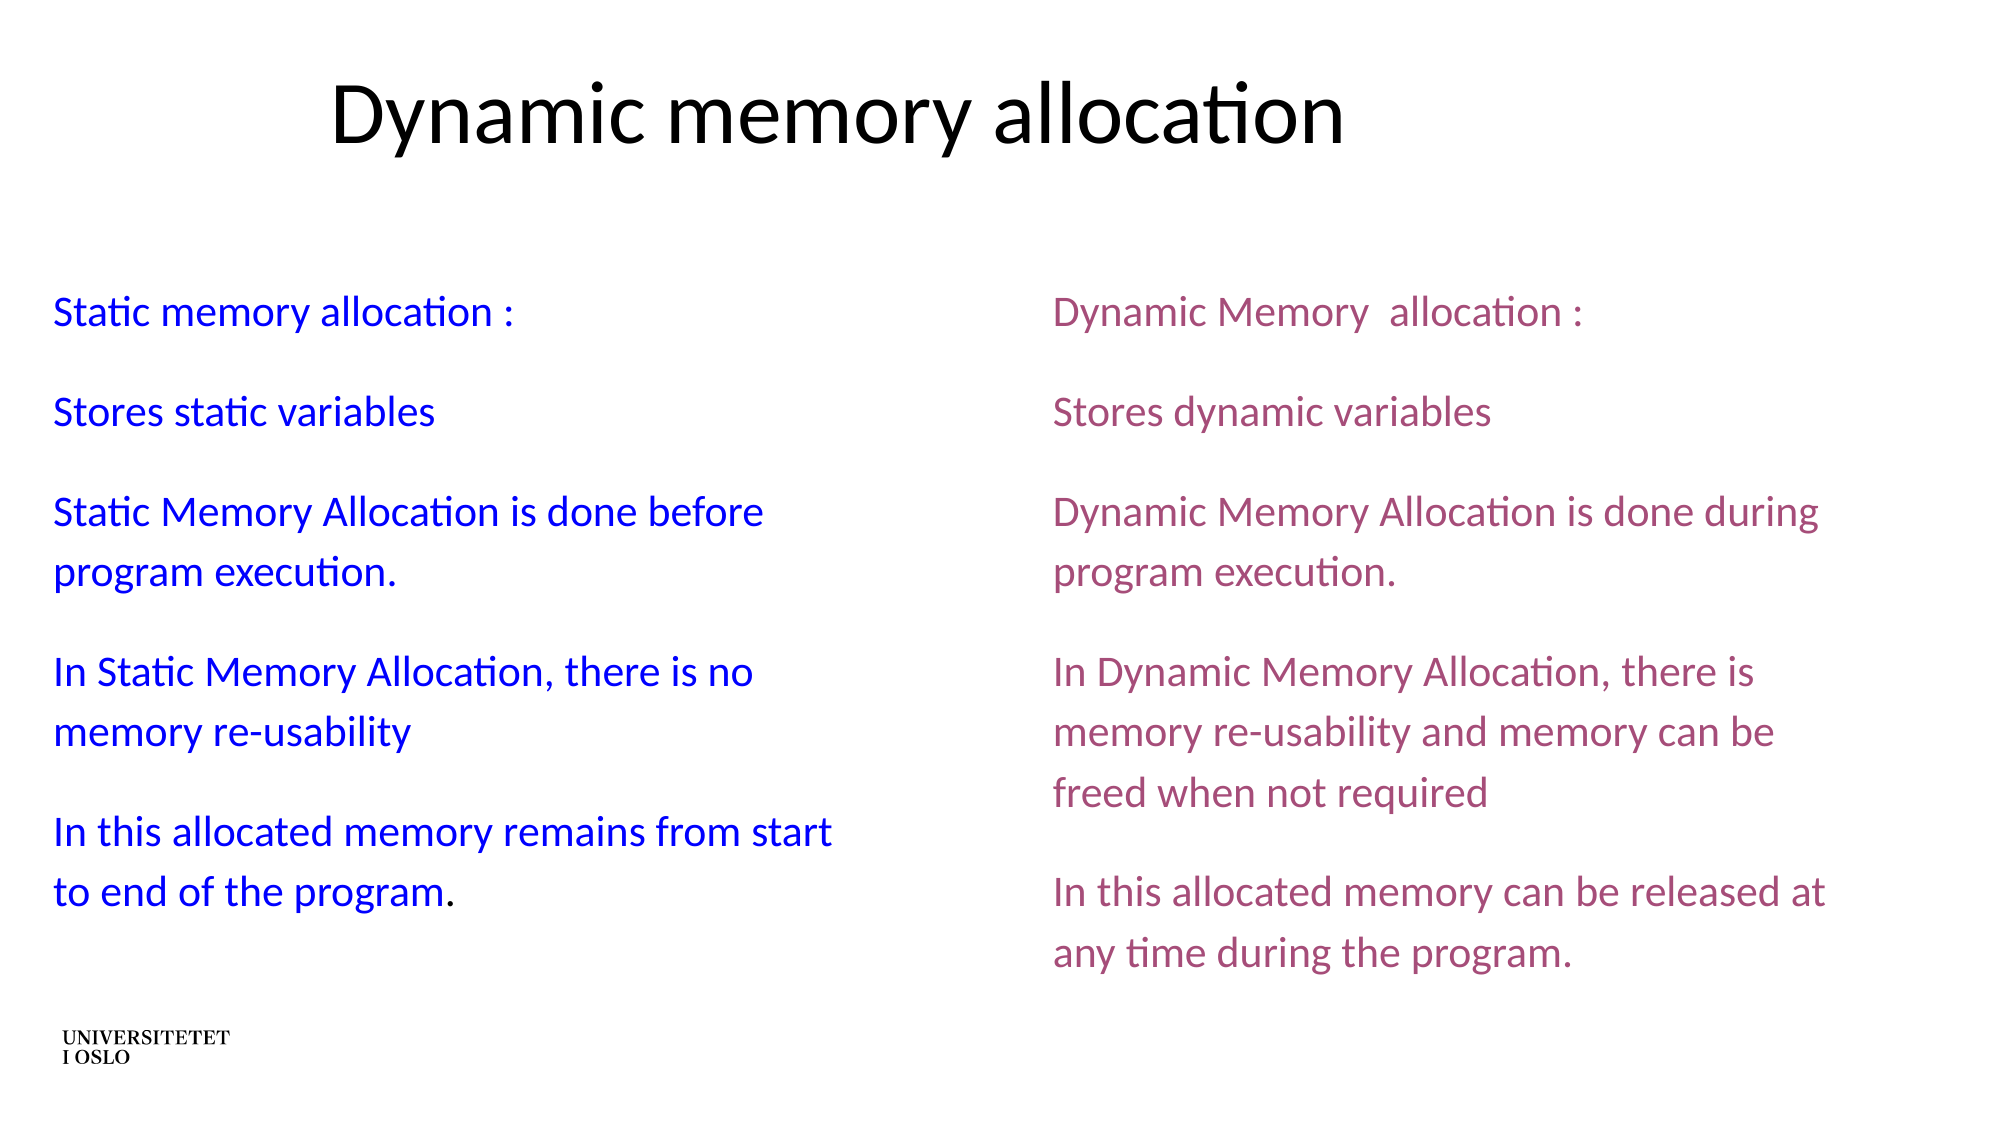

Dynamic memory allocation
Static memory allocation :
Stores static variables
Static Memory Allocation is done before program execution.
In Static Memory Allocation, there is no memory re-usability
In this allocated memory remains from start to end of the program.
Dynamic Memory allocation :
Stores dynamic variables
Dynamic Memory Allocation is done during program execution.
In Dynamic Memory Allocation, there is memory re-usability and memory can be freed when not required
In this allocated memory can be released at any time during the program.